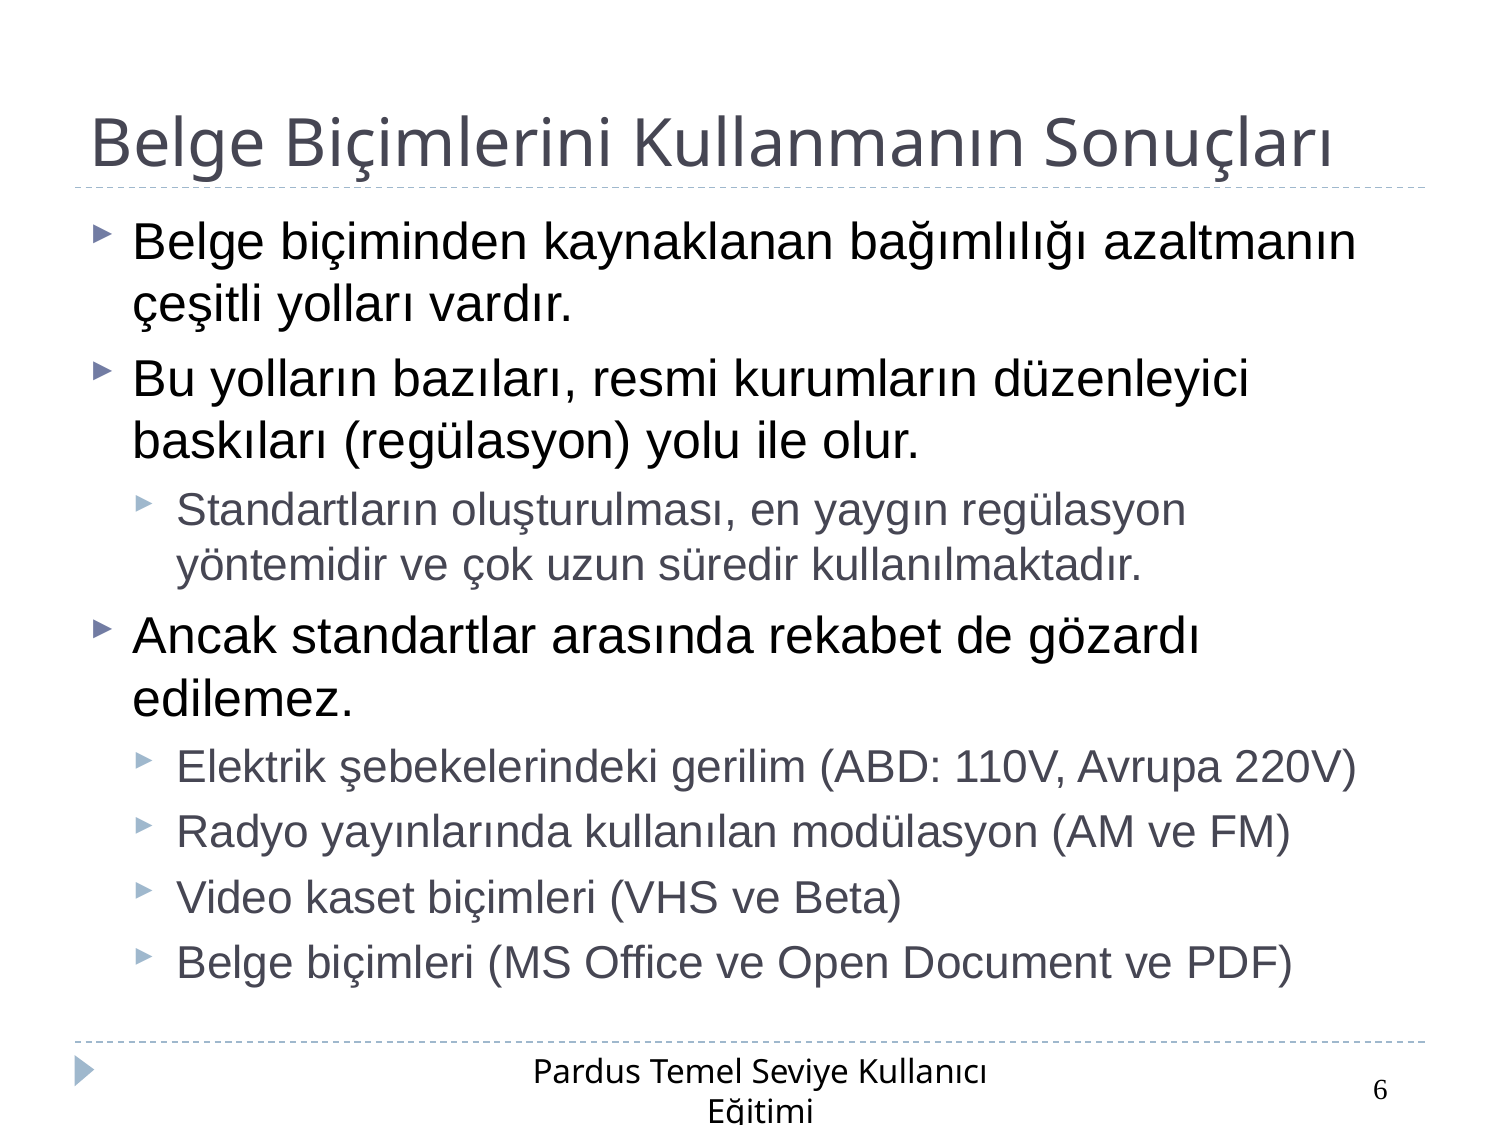

# Belge Biçimlerini Kullanmanın Sonuçları
Belge biçiminden kaynaklanan bağımlılığı azaltmanın çeşitli yolları vardır.
Bu yolların bazıları, resmi kurumların düzenleyici baskıları (regülasyon) yolu ile olur.
Standartların oluşturulması, en yaygın regülasyon yöntemidir ve çok uzun süredir kullanılmaktadır.
Ancak standartlar arasında rekabet de gözardı edilemez.
Elektrik şebekelerindeki gerilim (ABD: 110V, Avrupa 220V)
Radyo yayınlarında kullanılan modülasyon (AM ve FM)
Video kaset biçimleri (VHS ve Beta)
Belge biçimleri (MS Office ve Open Document ve PDF)